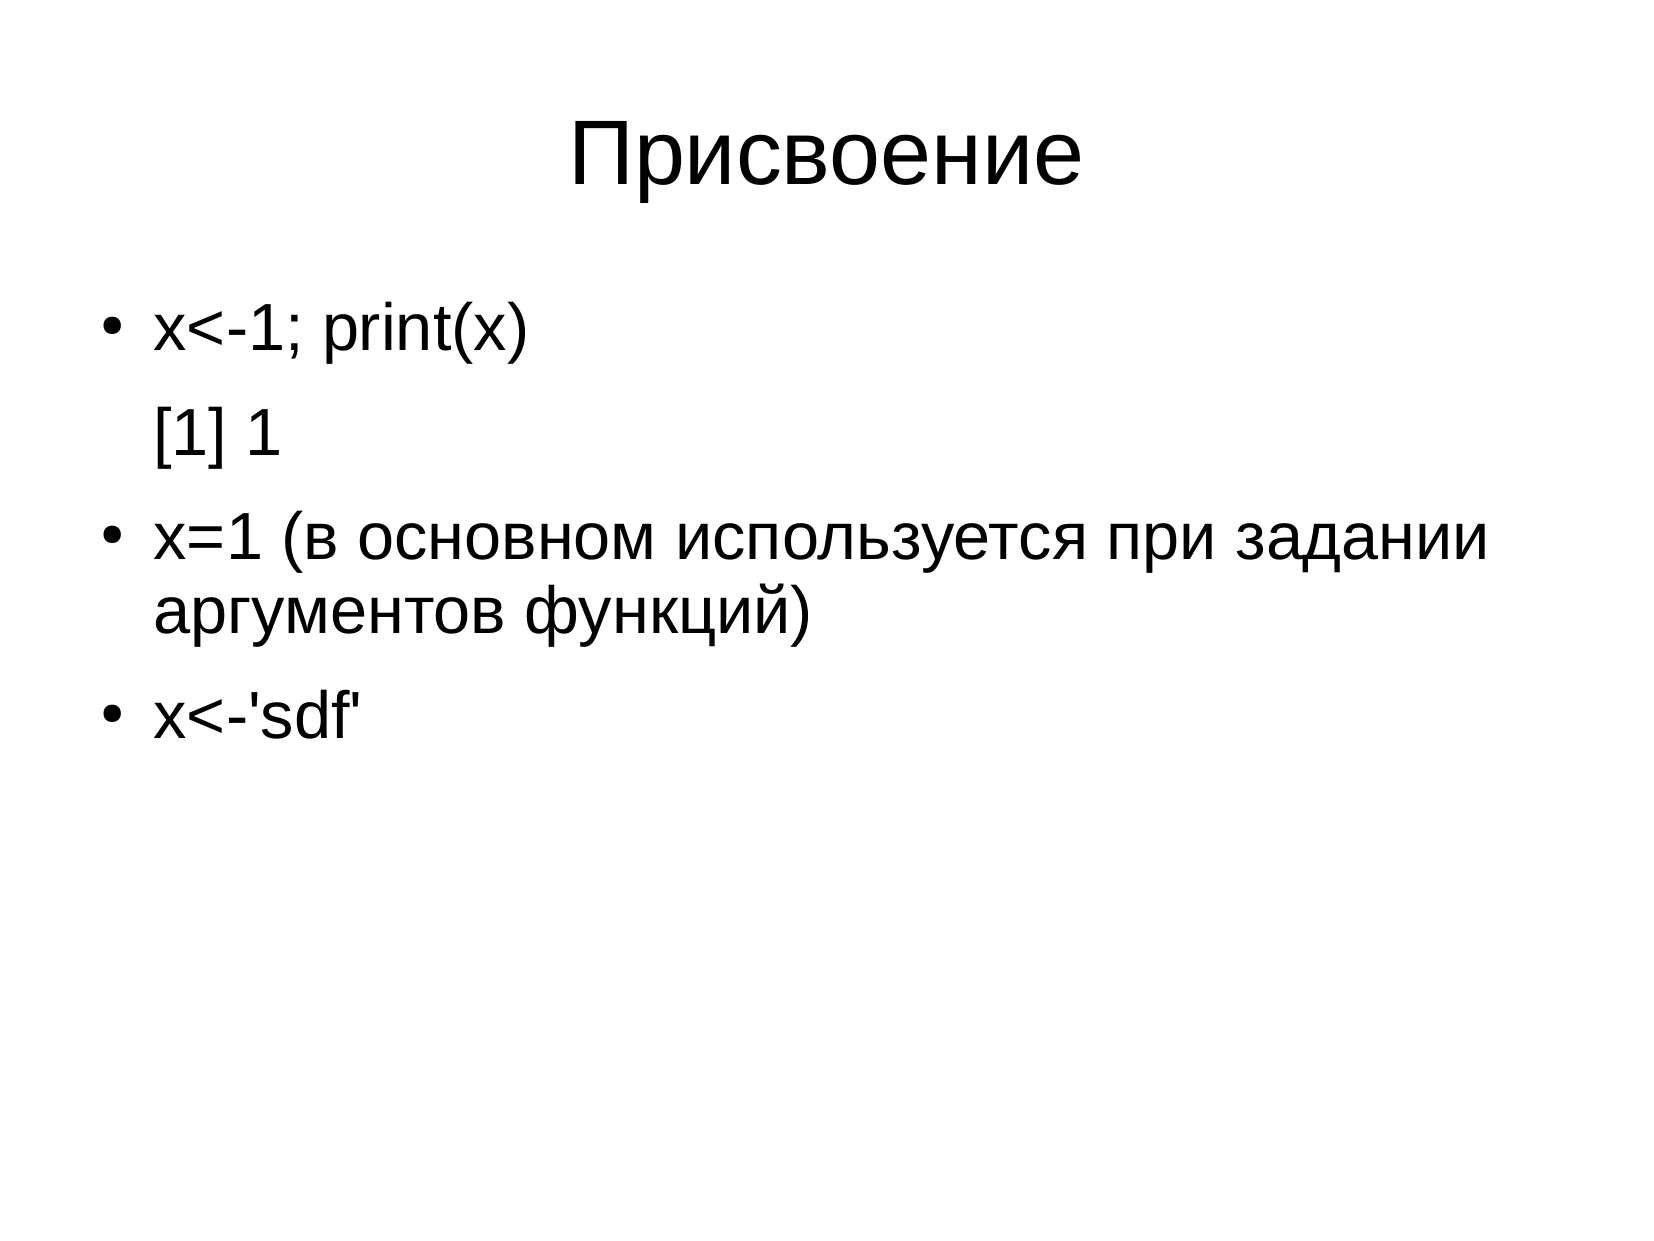

# Присвоение
x<-1; print(x)
[1] 1
x=1 (в основном используется при задании аргументов функций)
x<-'sdf'